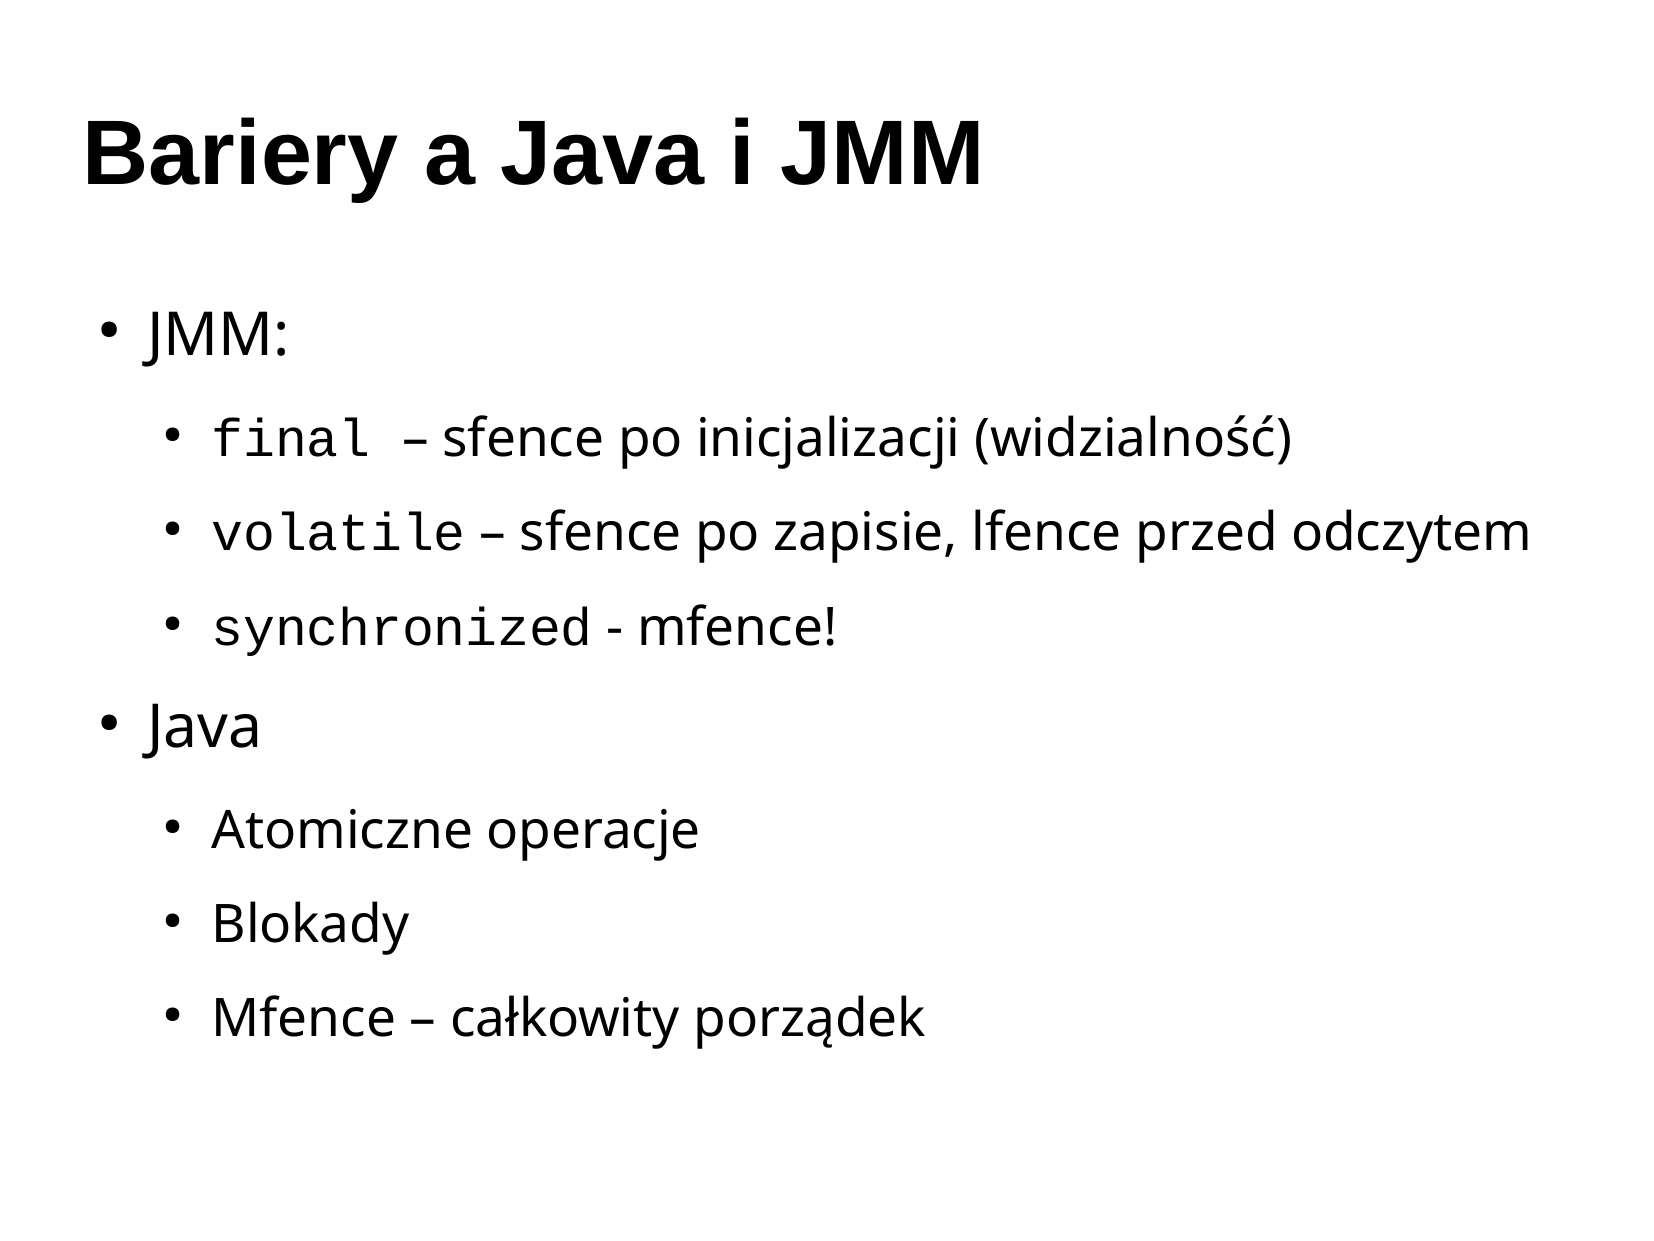

# Bariery a Java i JMM
JMM:
final – sfence po inicjalizacji (widzialność)
volatile – sfence po zapisie, lfence przed odczytem
synchronized - mfence!
Java
Atomiczne operacje
Blokady
Mfence – całkowity porządek